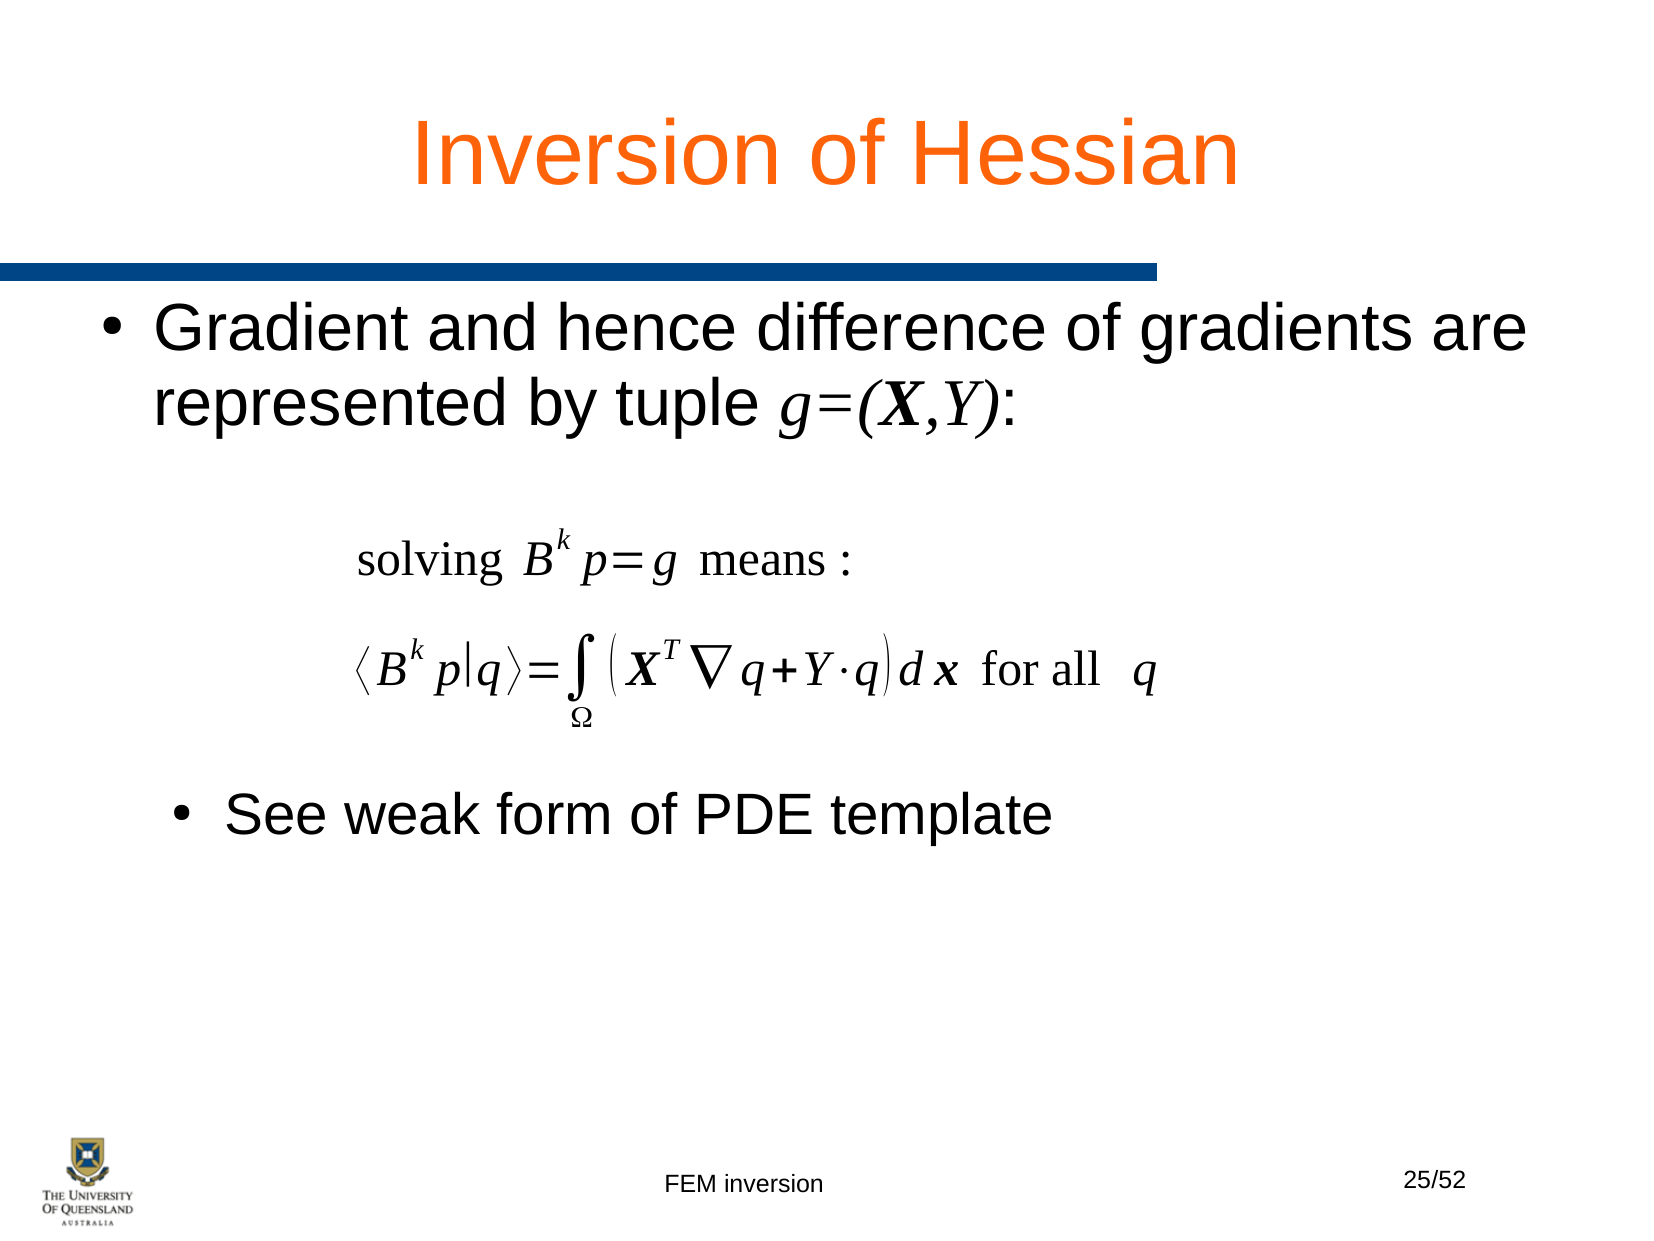

# Inversion of Hessian
Gradient and hence difference of gradients are represented by tuple g=(X,Y):
See weak form of PDE template